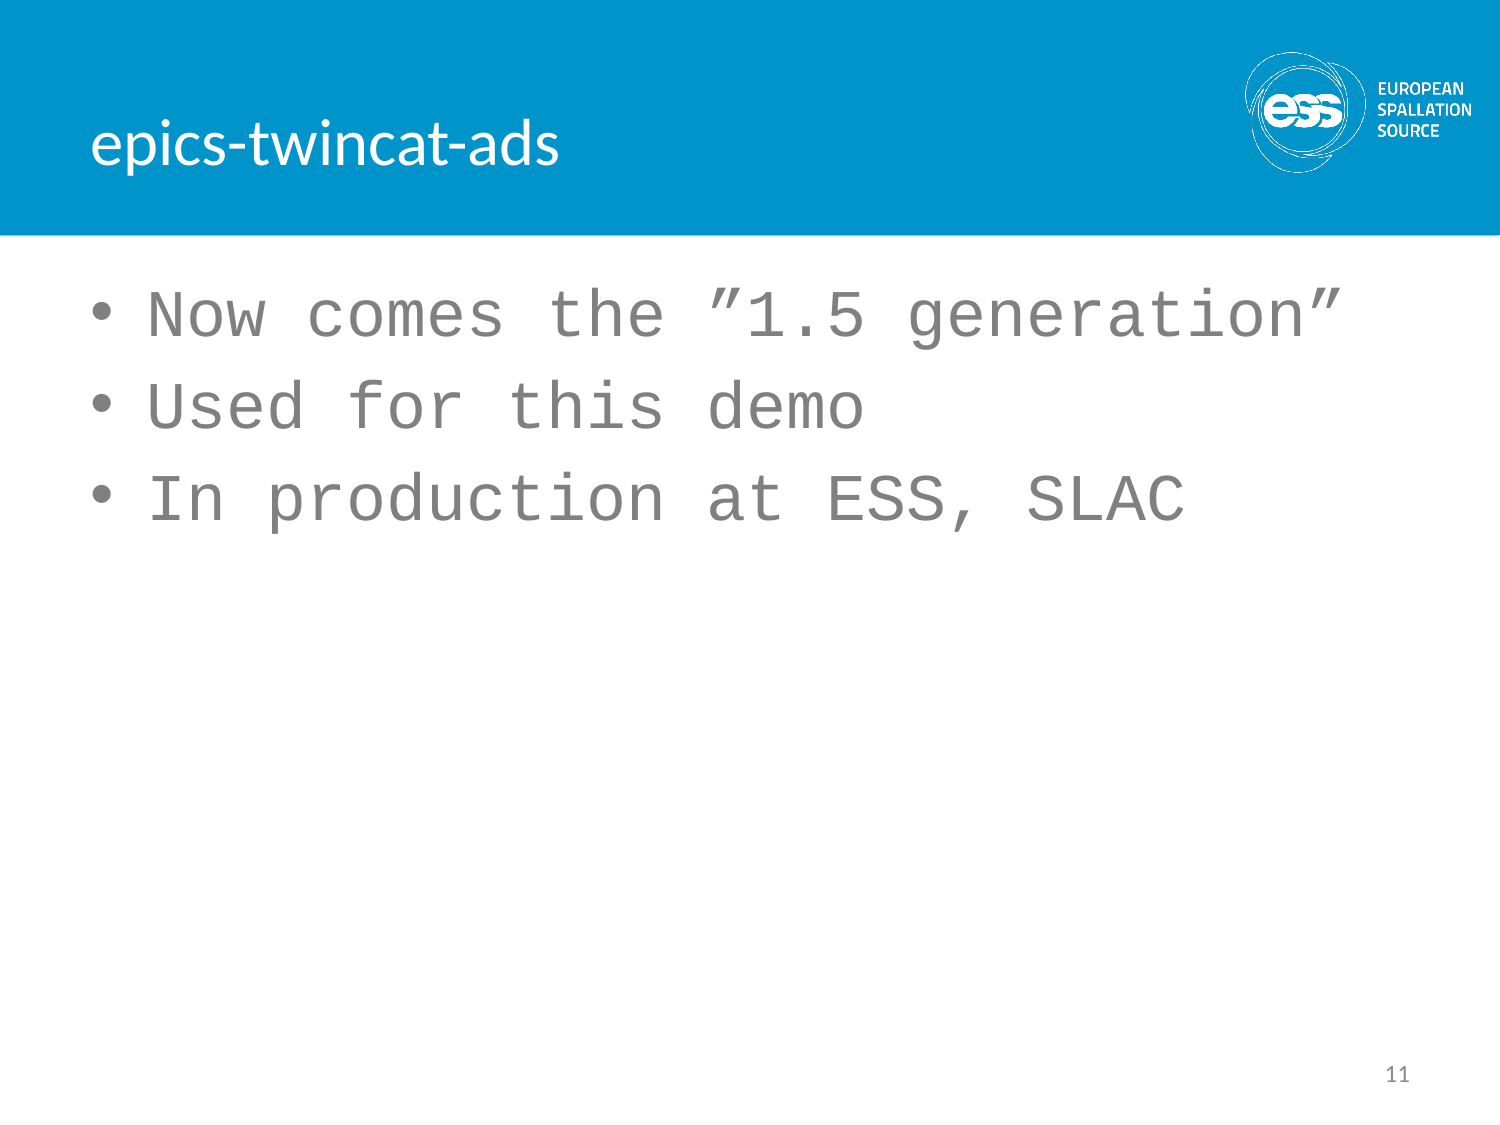

# epics-twincat-ads
Now comes the ”1.5 generation”
Used for this demo
In production at ESS, SLAC